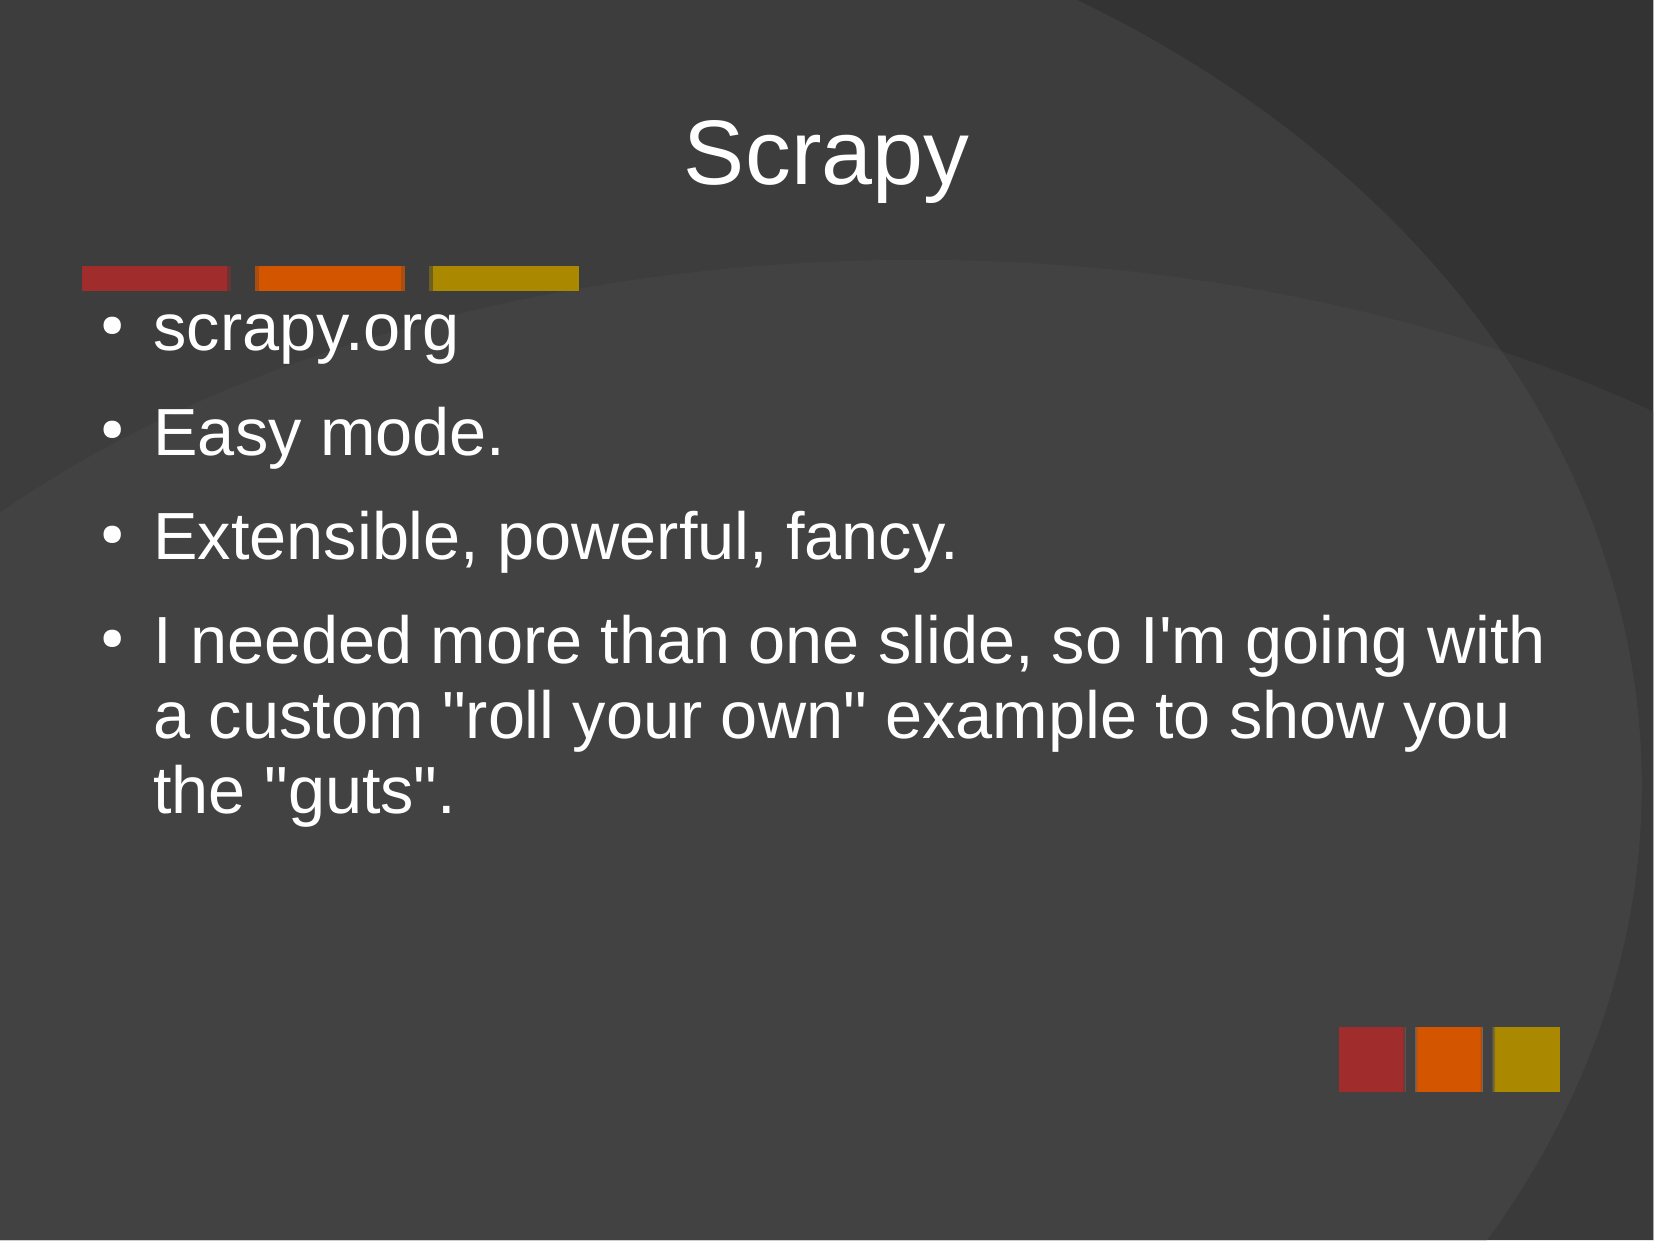

# Scrapy
scrapy.org
Easy mode.
Extensible, powerful, fancy.
I needed more than one slide, so I'm going with a custom "roll your own" example to show you the "guts".